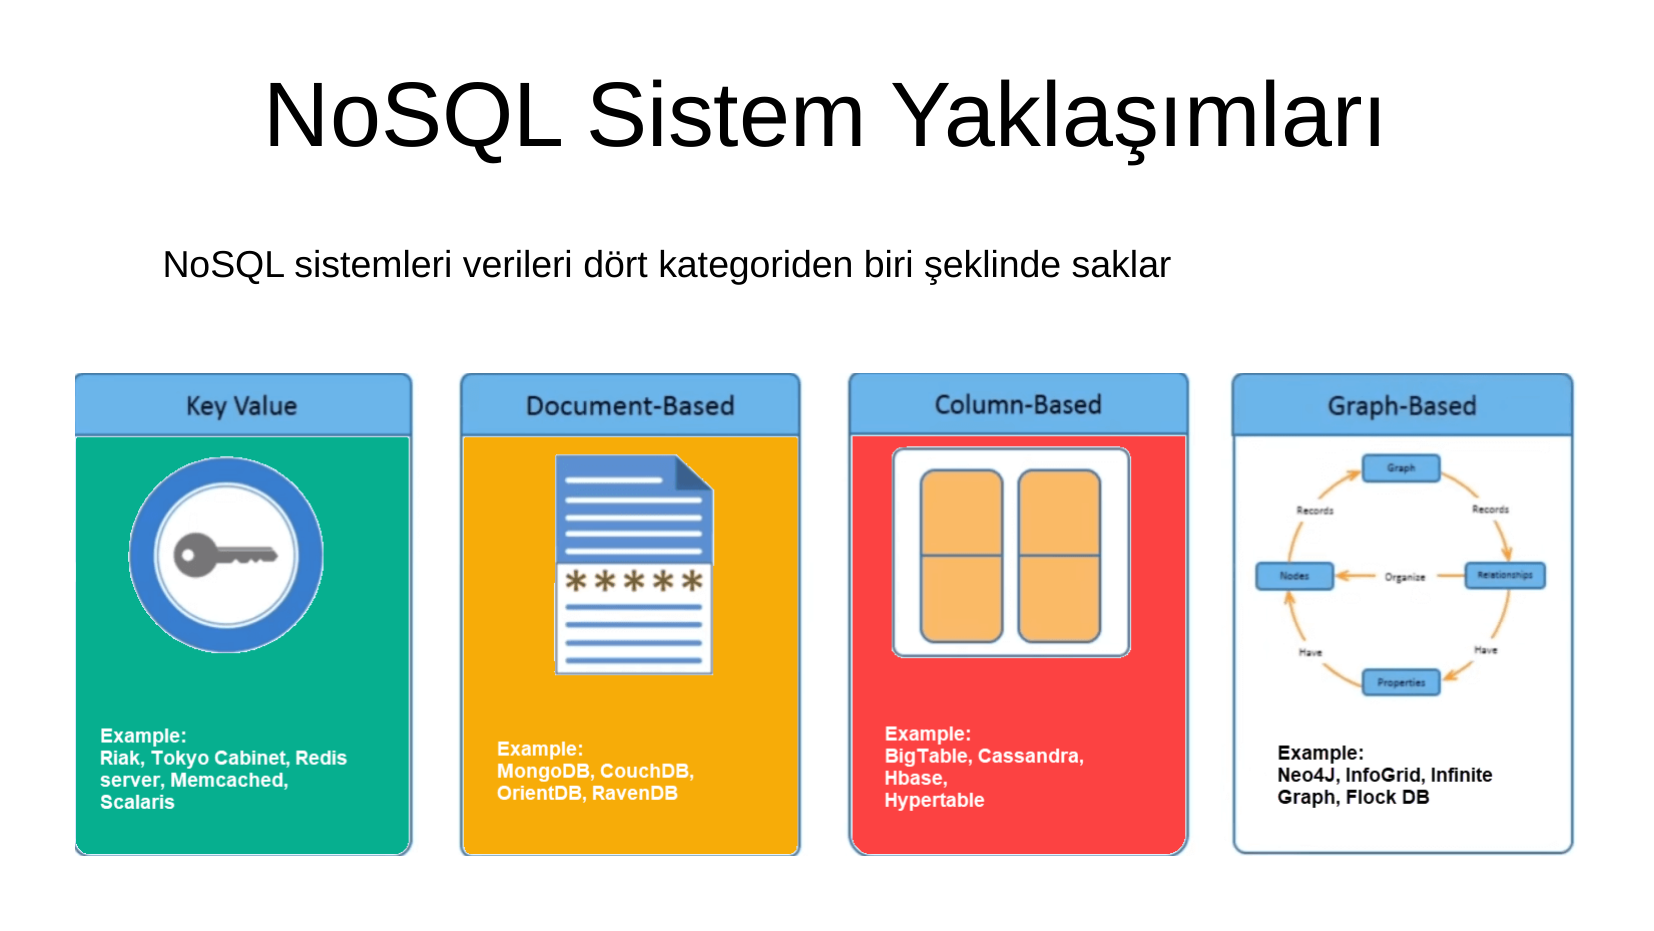

# NoSQL Sistem Yaklaşımları
NoSQL sistemleri verileri dört kategoriden biri şeklinde saklar